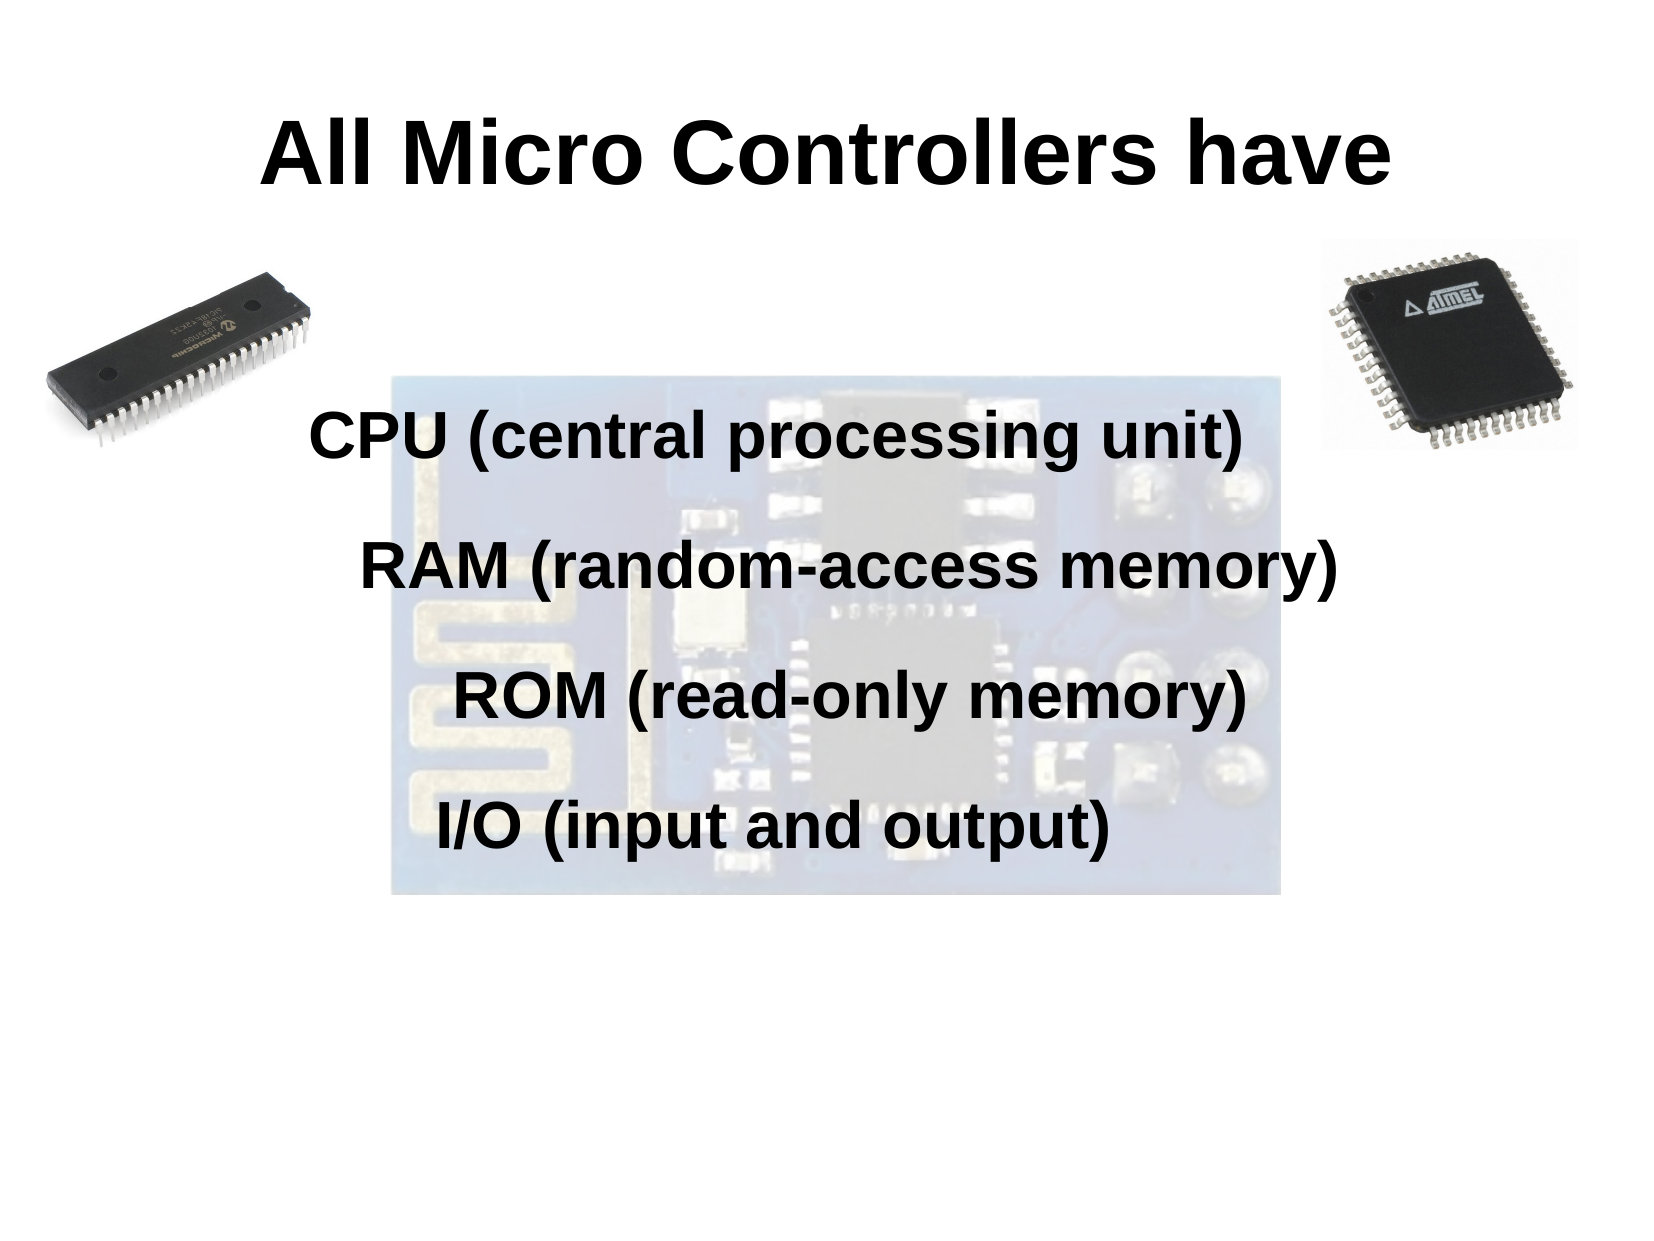

# All Micro Controllers have
CPU (central processing unit)
		RAM (random-access memory)
		ROM (read-only memory)
I/O (input and output)